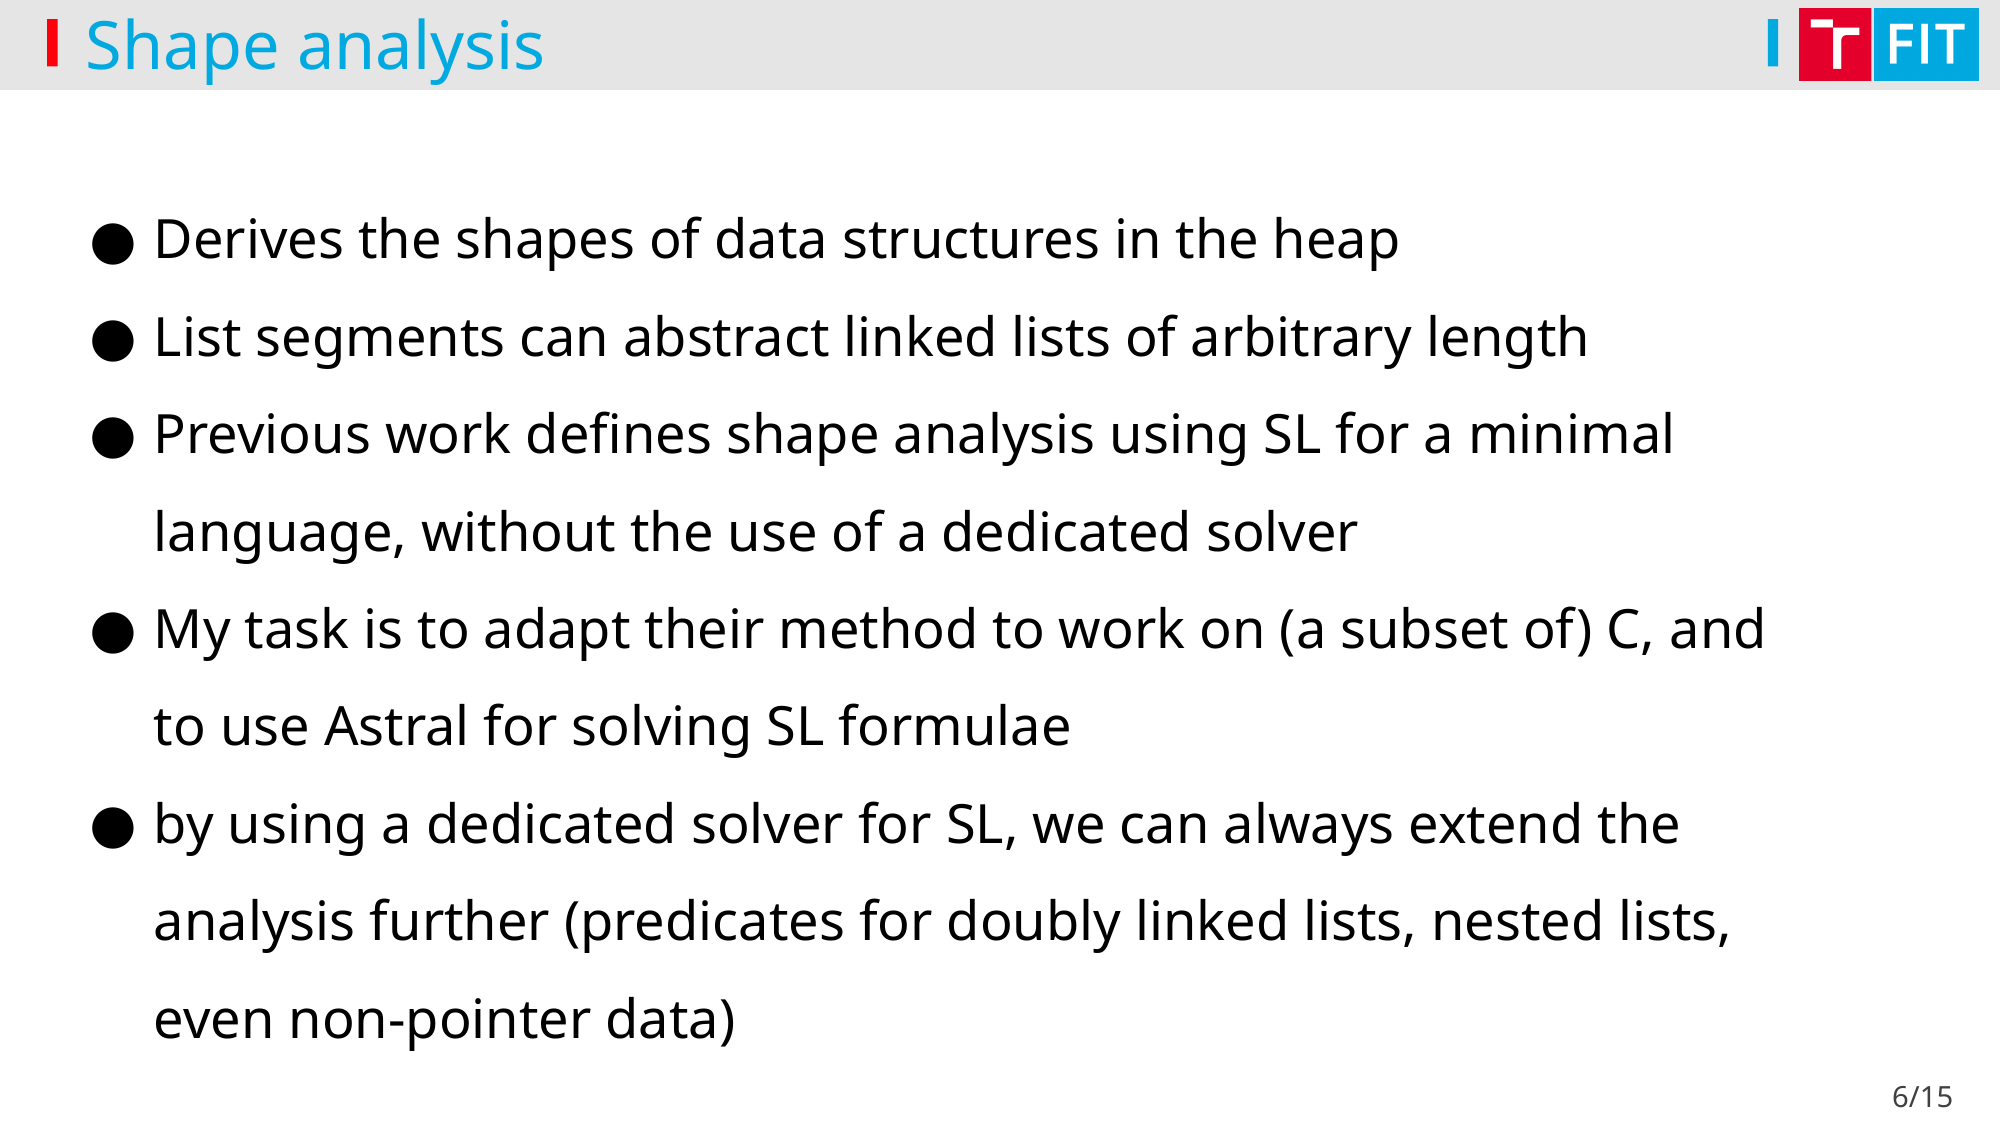

# Shape analysis
Derives the shapes of data structures in the heap
List segments can abstract linked lists of arbitrary length
Previous work defines shape analysis using SL for a minimal language, without the use of a dedicated solver
My task is to adapt their method to work on (a subset of) C, and to use Astral for solving SL formulae
by using a dedicated solver for SL, we can always extend the analysis further (predicates for doubly linked lists, nested lists, even non-pointer data)